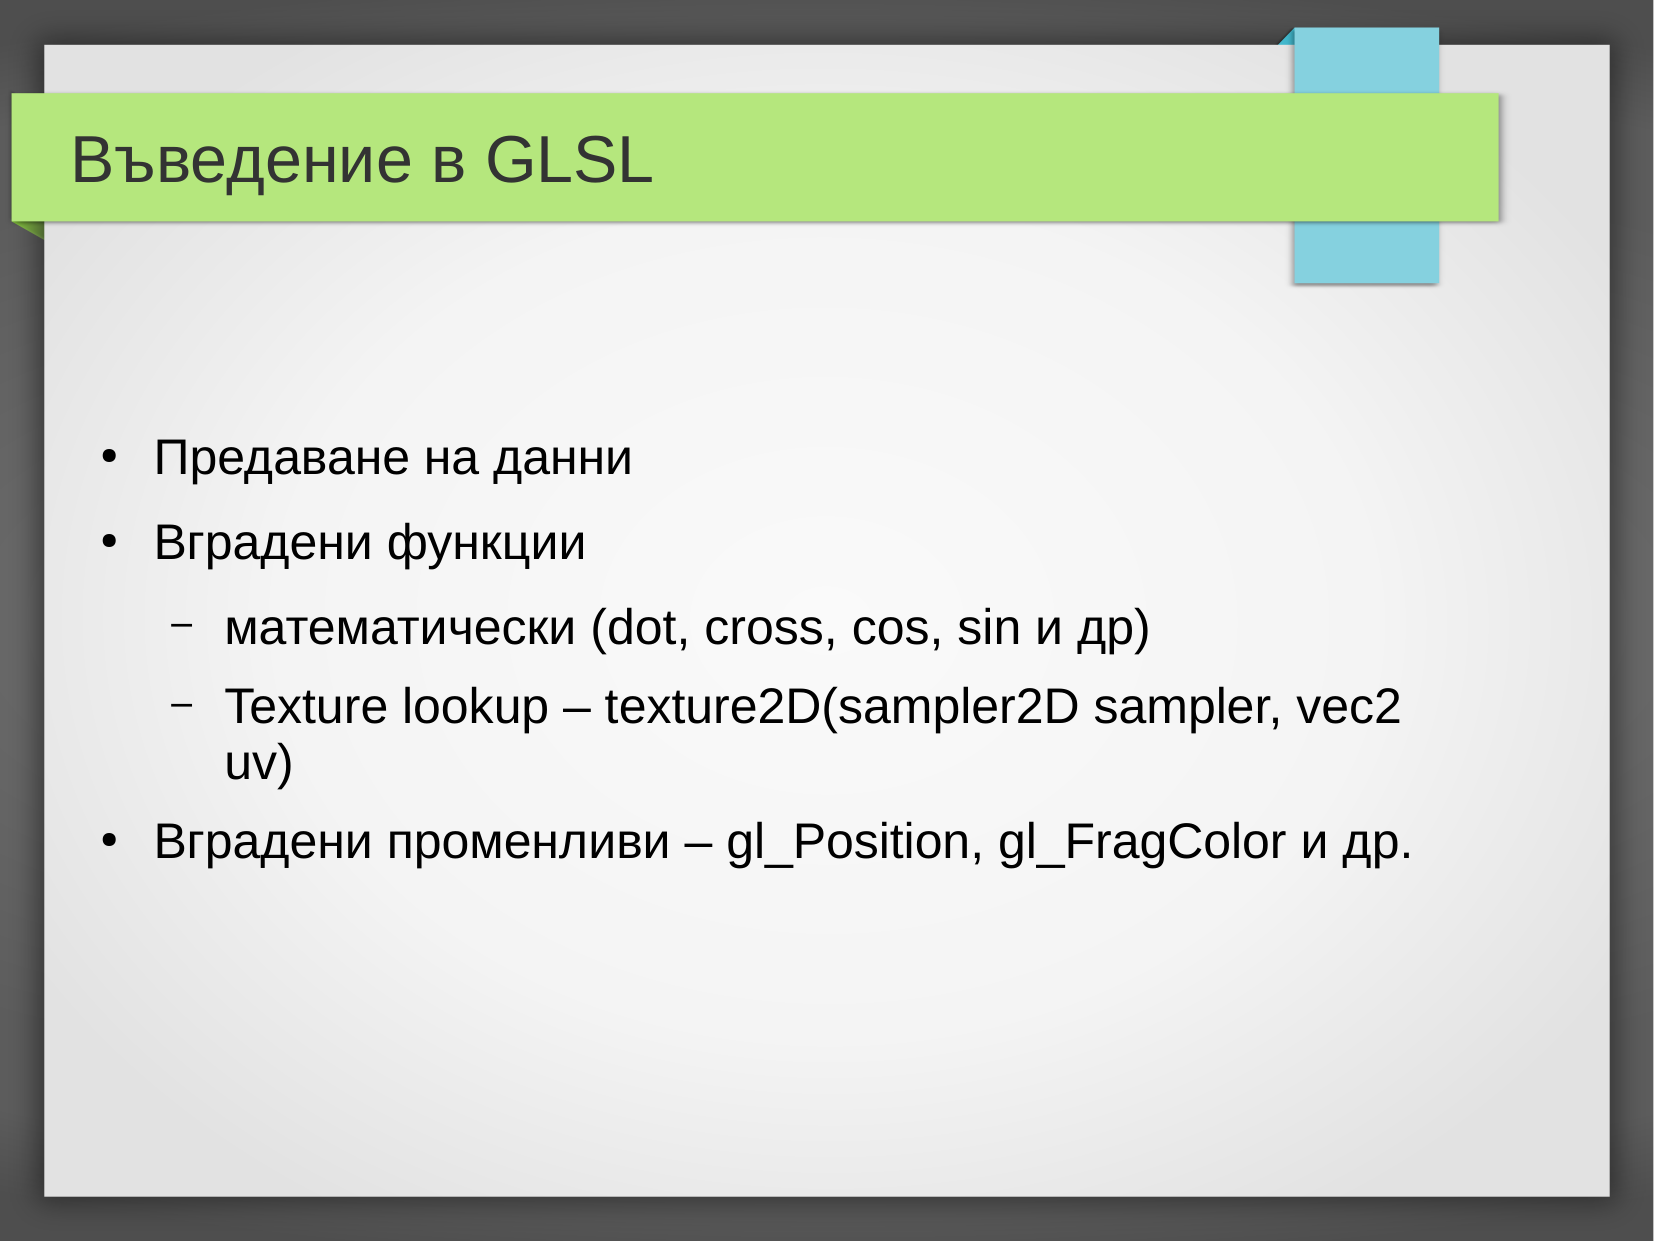

# Въведение в GLSL
Предаване на данни
Вградени функции
математически (dot, cross, cos, sin и др)
Texture lookup – texture2D(sampler2D sampler, vec2 uv)
Вградени променливи – gl_Position, gl_FragColor и др.